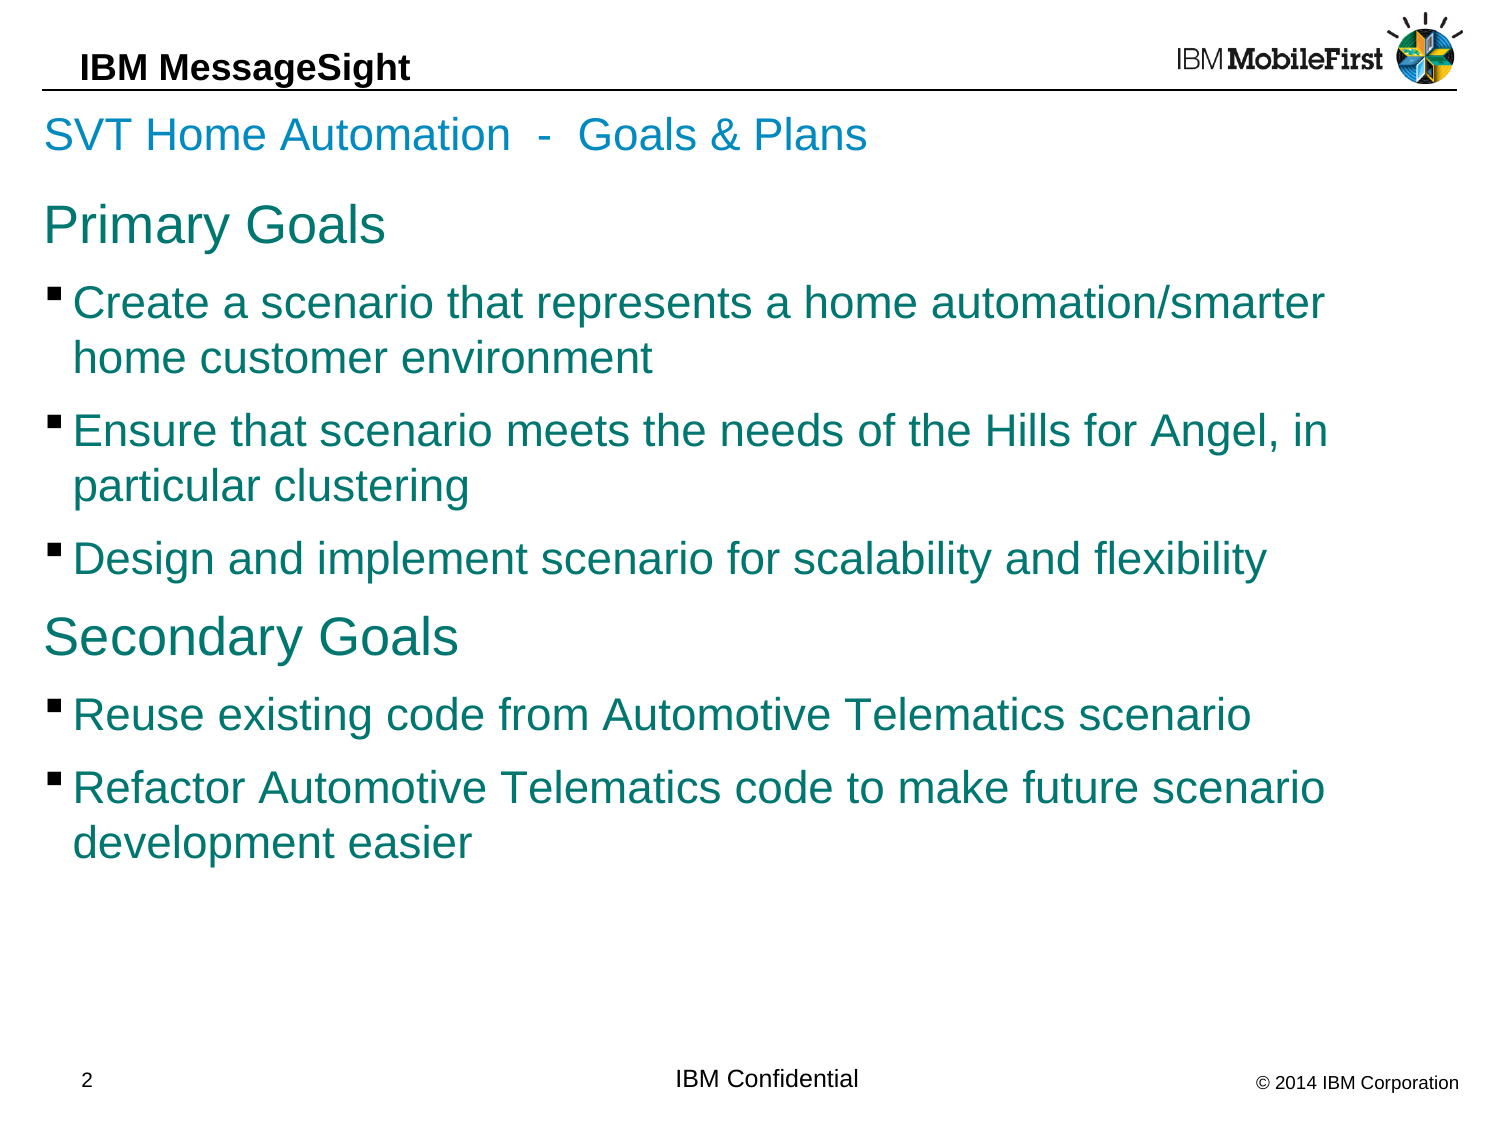

SVT Home Automation - Goals & Plans
# Primary Goals
Create a scenario that represents a home automation/smarter home customer environment
Ensure that scenario meets the needs of the Hills for Angel, in particular clustering
Design and implement scenario for scalability and flexibility
Secondary Goals
Reuse existing code from Automotive Telematics scenario
Refactor Automotive Telematics code to make future scenario development easier